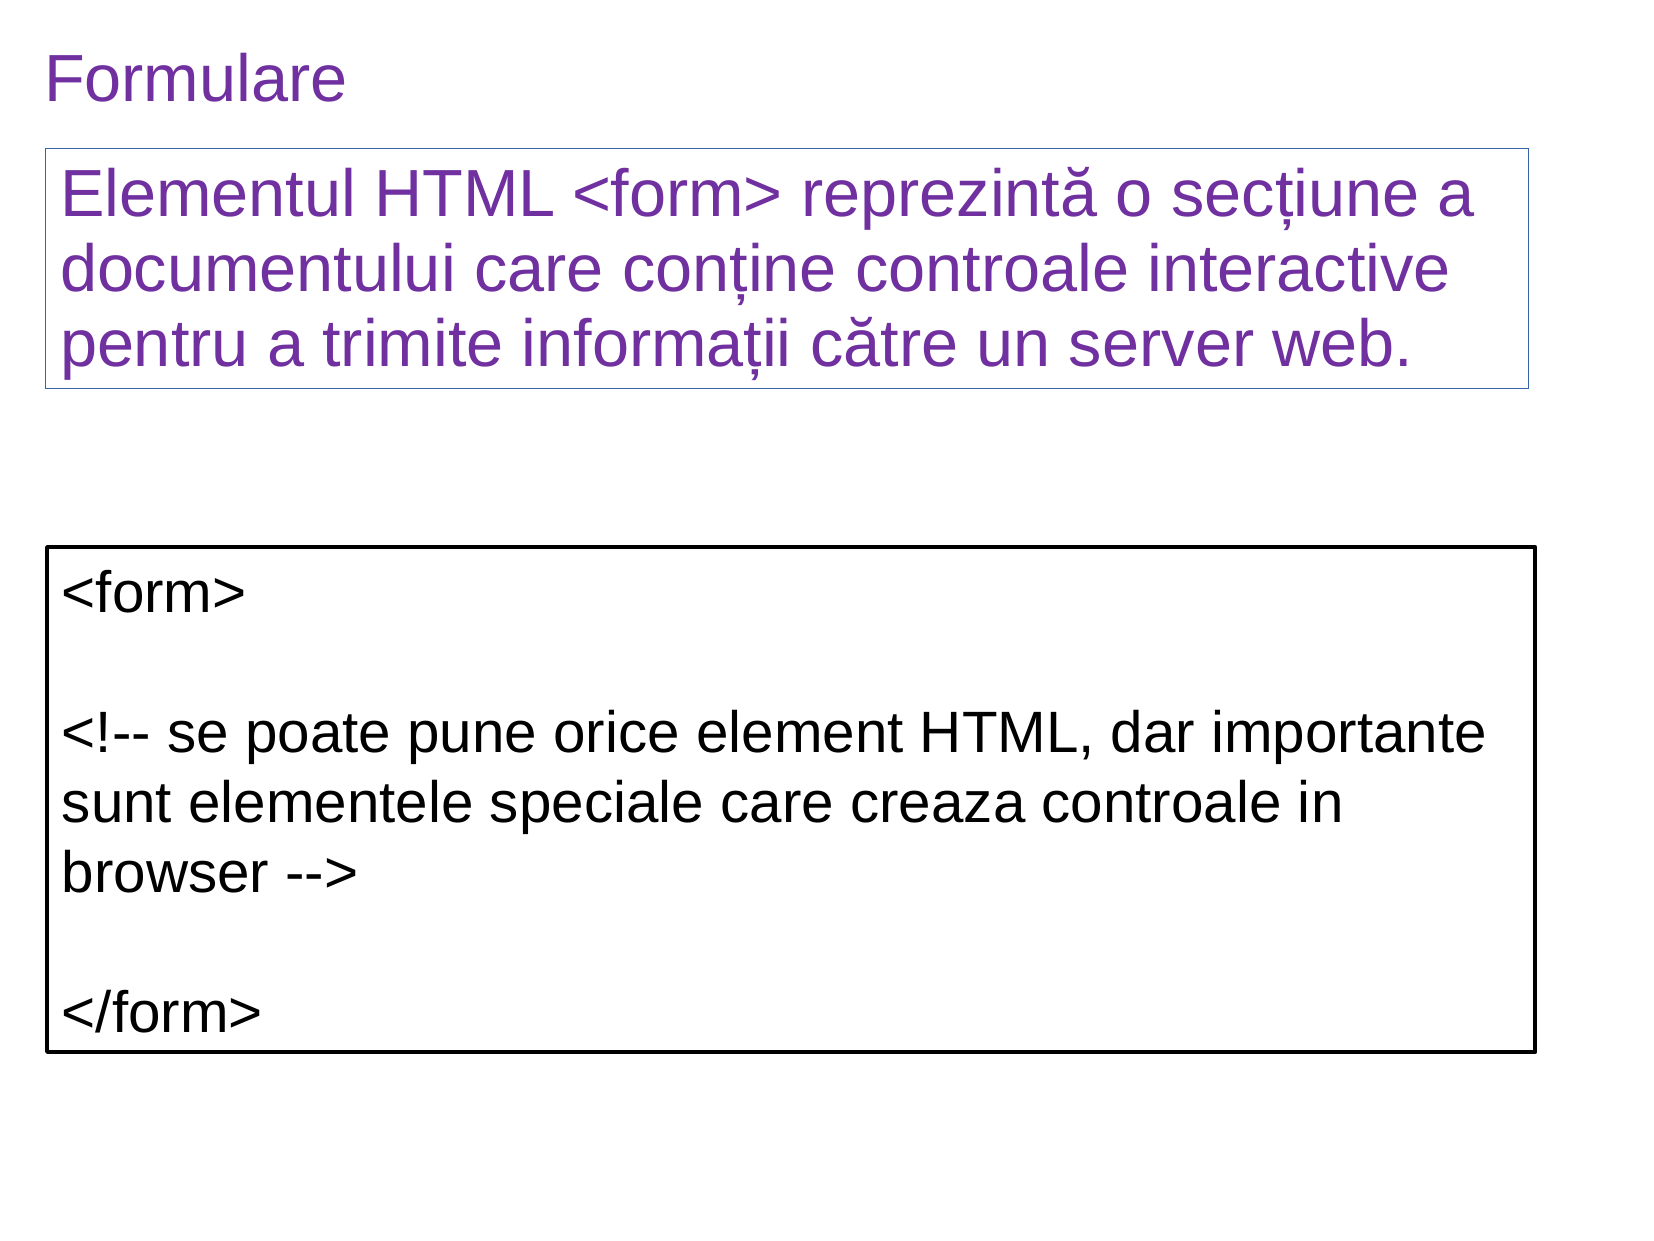

Formulare
Elementul HTML <form> reprezintă o secțiune a documentului care conține controale interactive
pentru a trimite informații către un server web.
<form>
<!-- se poate pune orice element HTML, dar importante sunt elementele speciale care creaza controale in browser -->
</form>